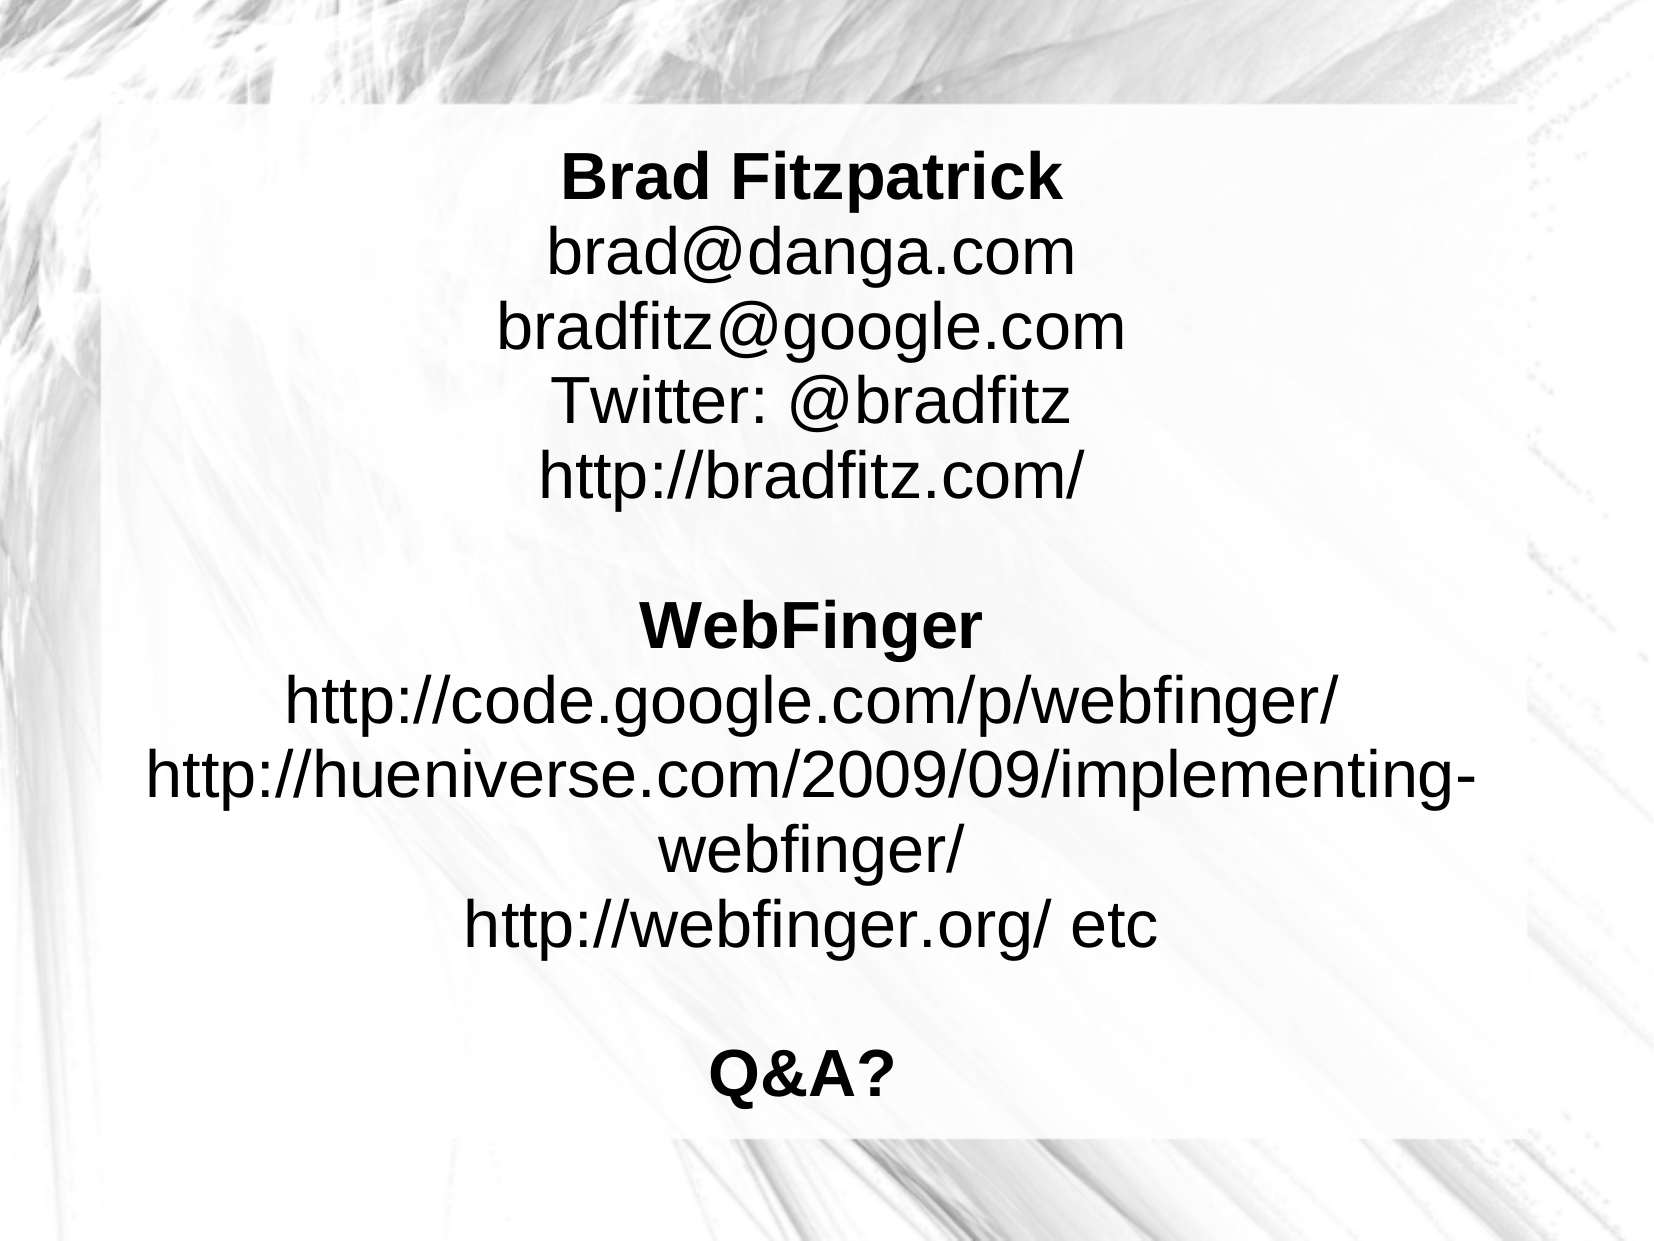

# Brad Fitzpatrick
brad@danga.com
bradfitz@google.com
Twitter: @bradfitz
http://bradfitz.com/
WebFinger
http://code.google.com/p/webfinger/
http://hueniverse.com/2009/09/implementing-webfinger/
http://webfinger.org/ etc
Q&A?